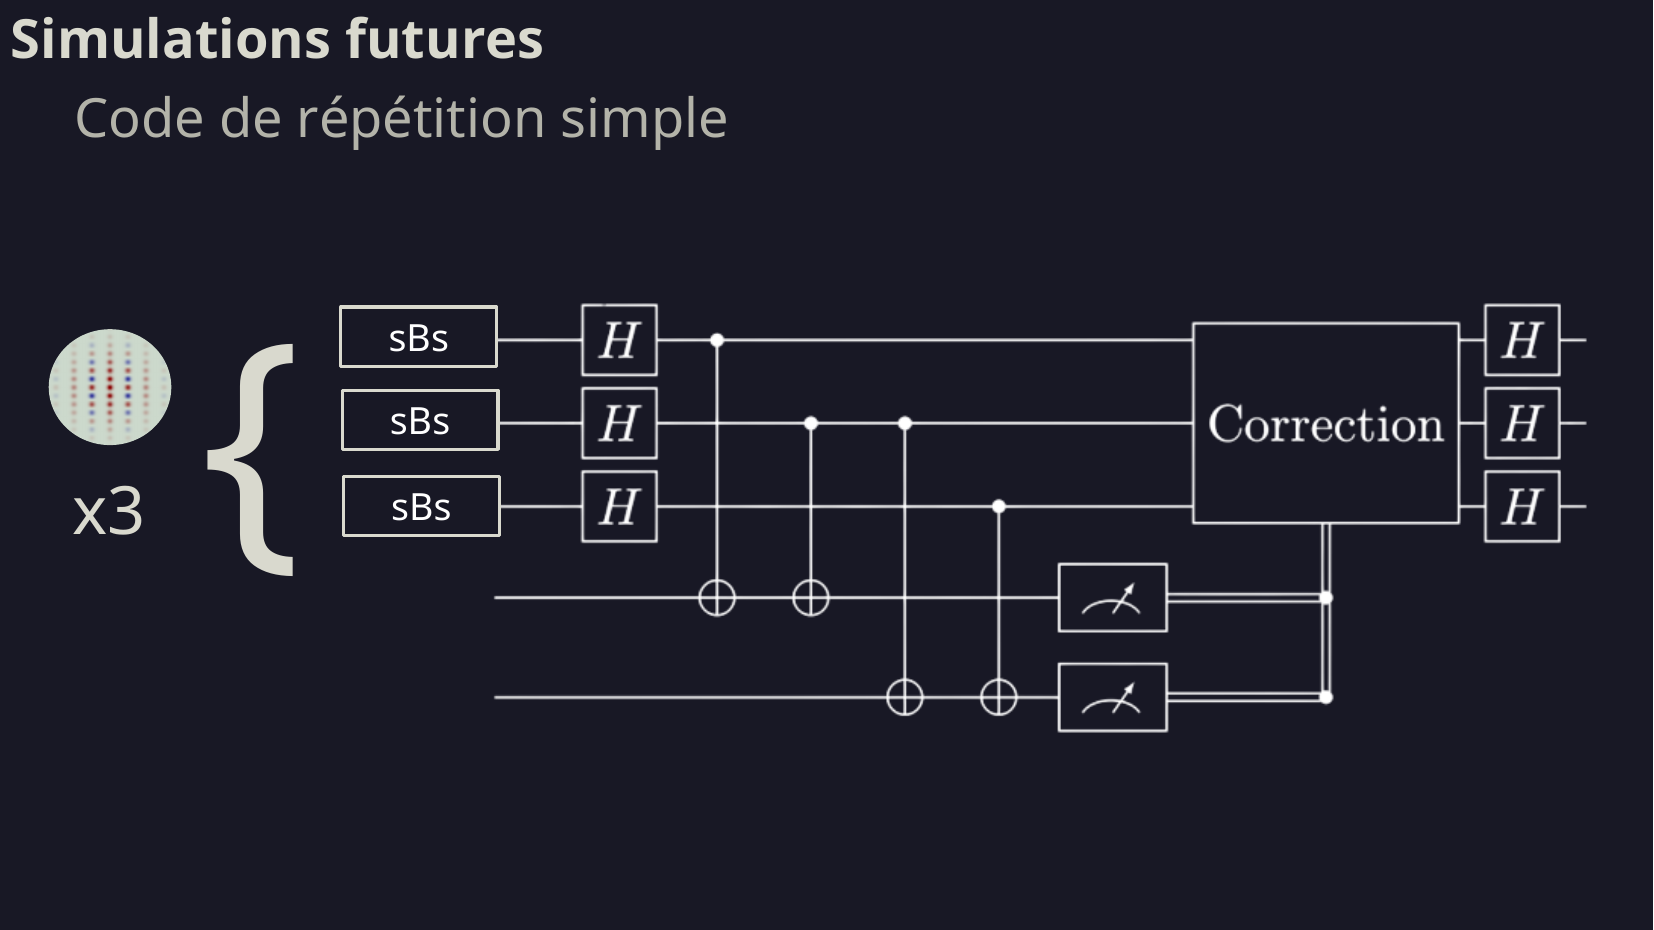

Simulations futures
Code de répétition simple
{
sBs
sBs
x3
sBs